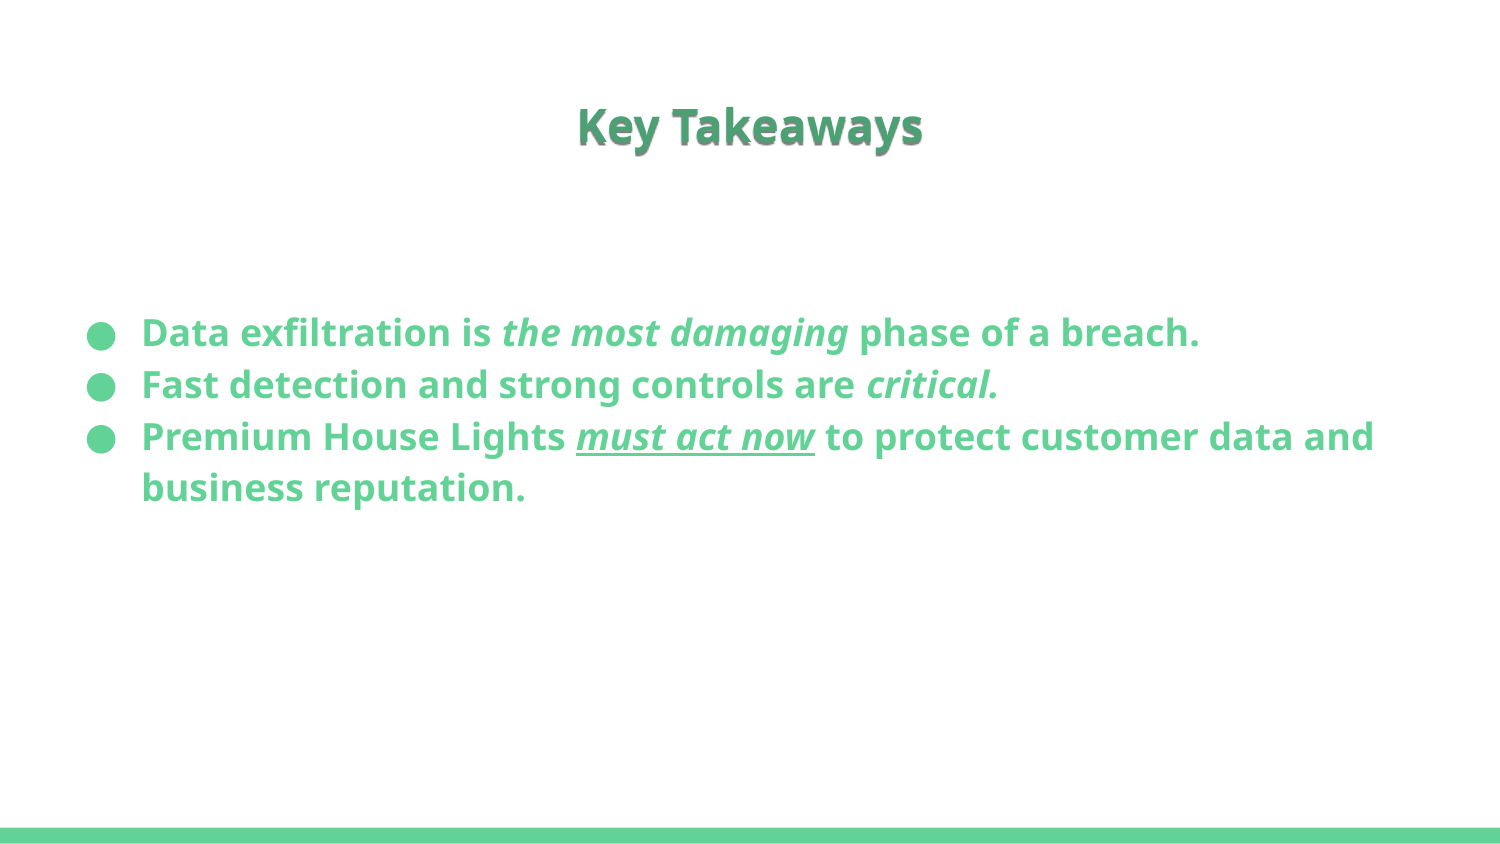

# Key Takeaways
Data exfiltration is the most damaging phase of a breach.
Fast detection and strong controls are critical.
Premium House Lights must act now to protect customer data and business reputation.